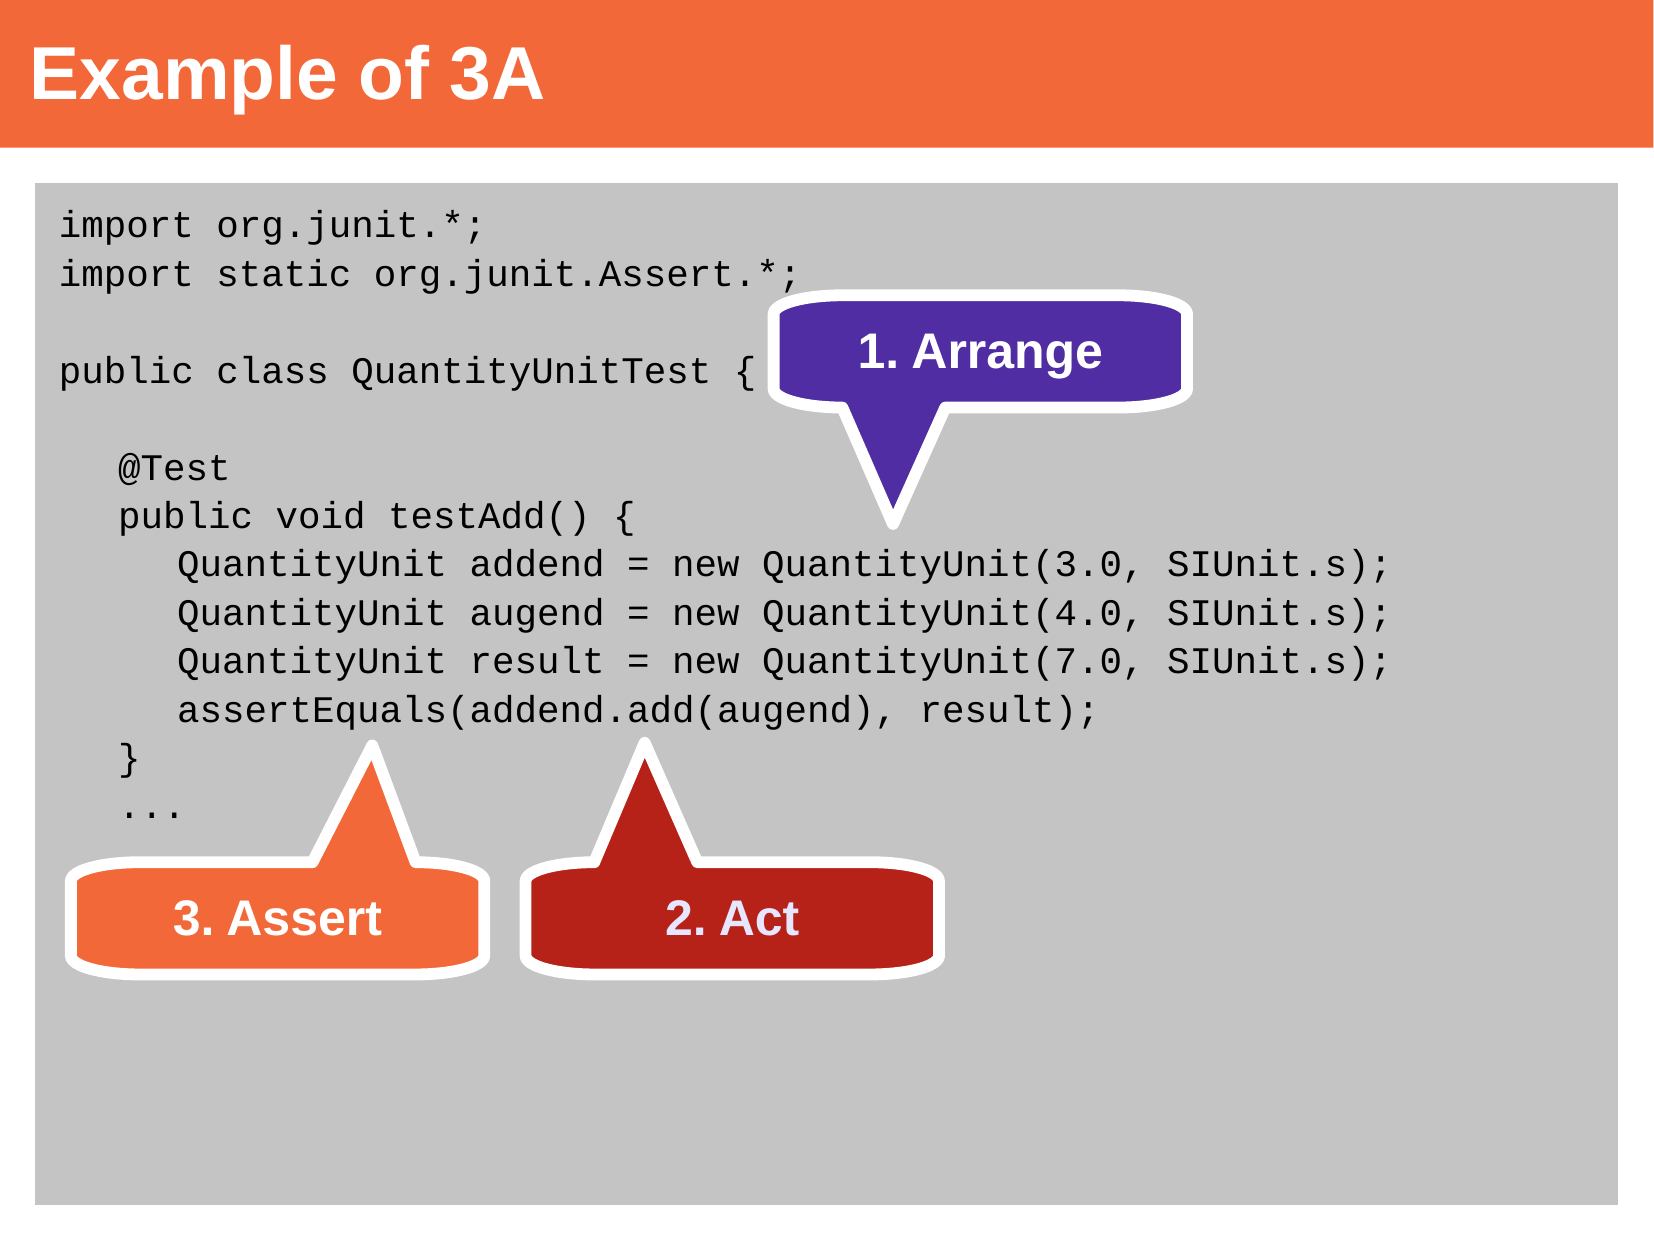

# Example of 3A
import org.junit.*;
import static org.junit.Assert.*;
public class QuantityUnitTest {
	@Test
	public void testAdd() {
		QuantityUnit addend = new QuantityUnit(3.0, SIUnit.s);
		QuantityUnit augend = new QuantityUnit(4.0, SIUnit.s);
		QuantityUnit result = new QuantityUnit(7.0, SIUnit.s);
		assertEquals(addend.add(augend), result);
	}
	...
1. Arrange
3. Assert
2. Act
Advanced Design and Programming
15
© 2018 Dirk Riehle - All Rights Reserved